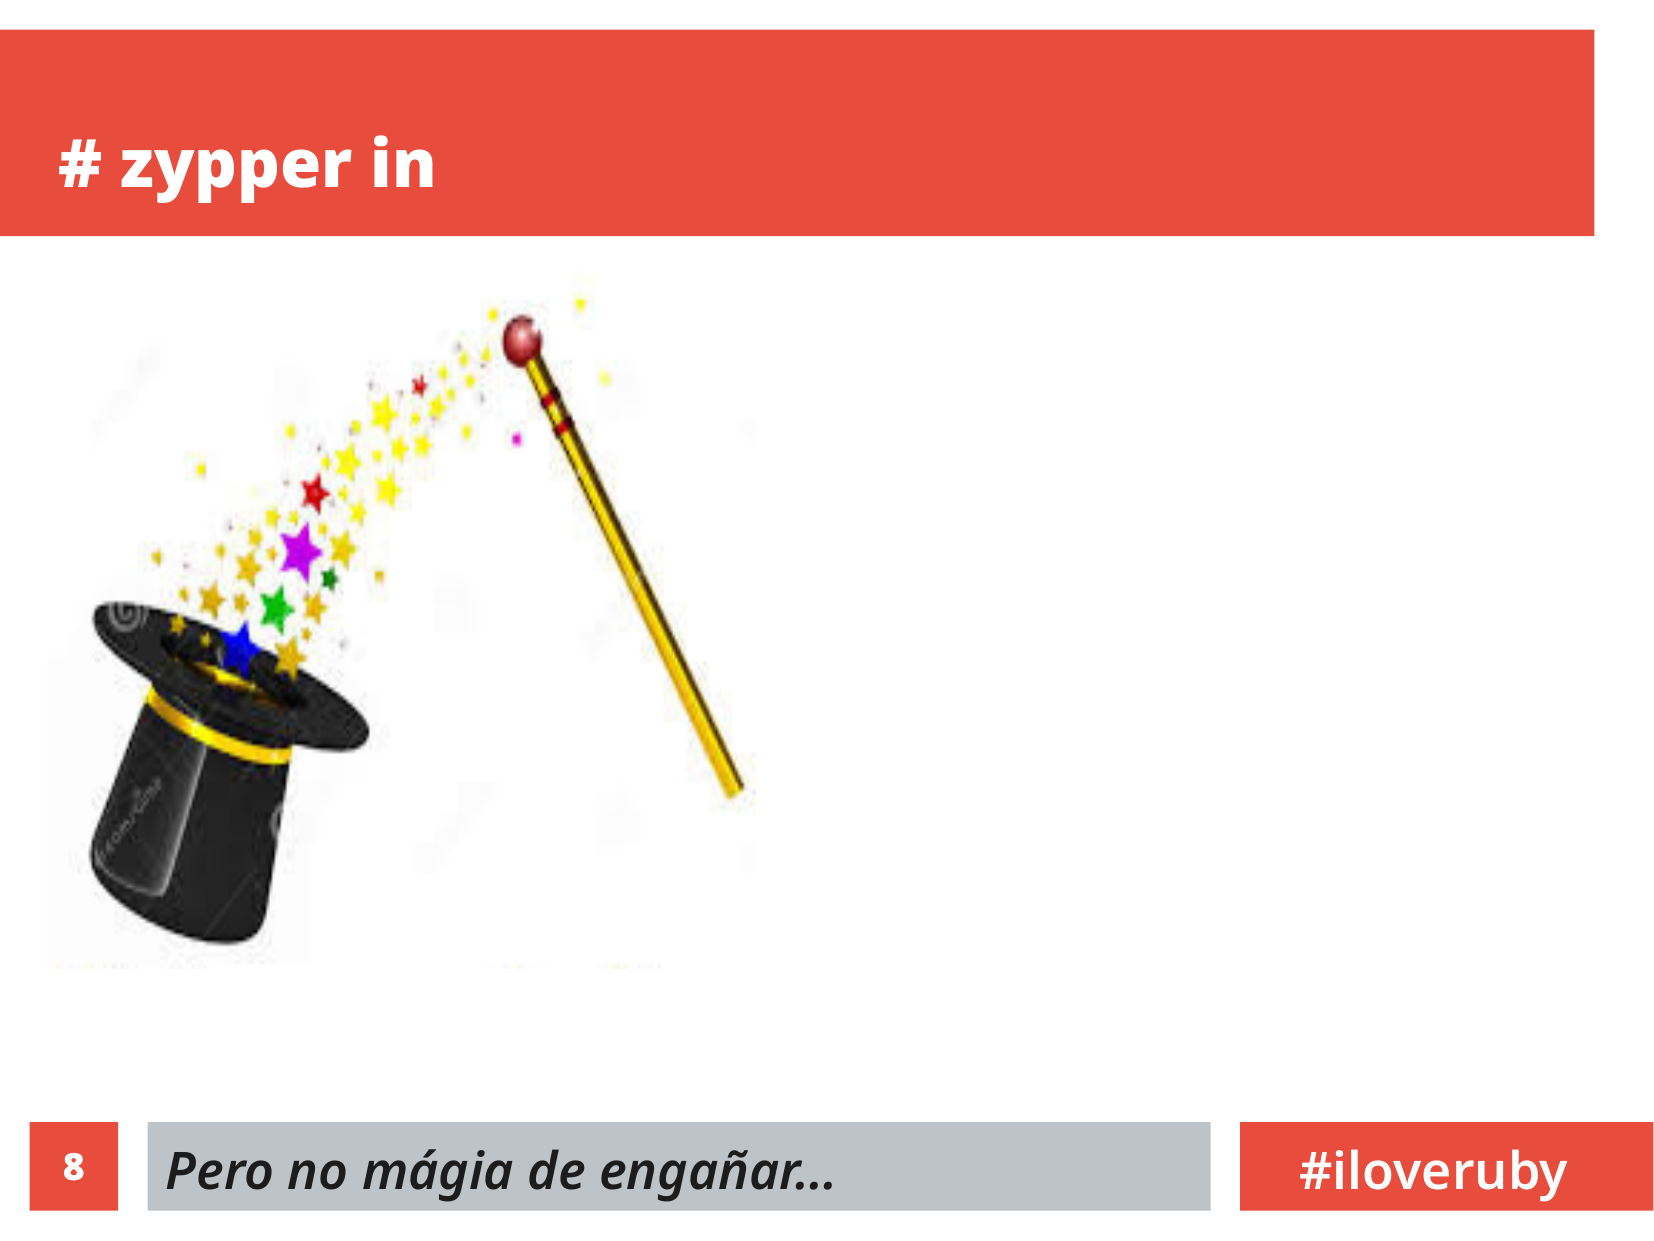

# # zypper in
8
Pero no mágia de engañar...
#iloveruby